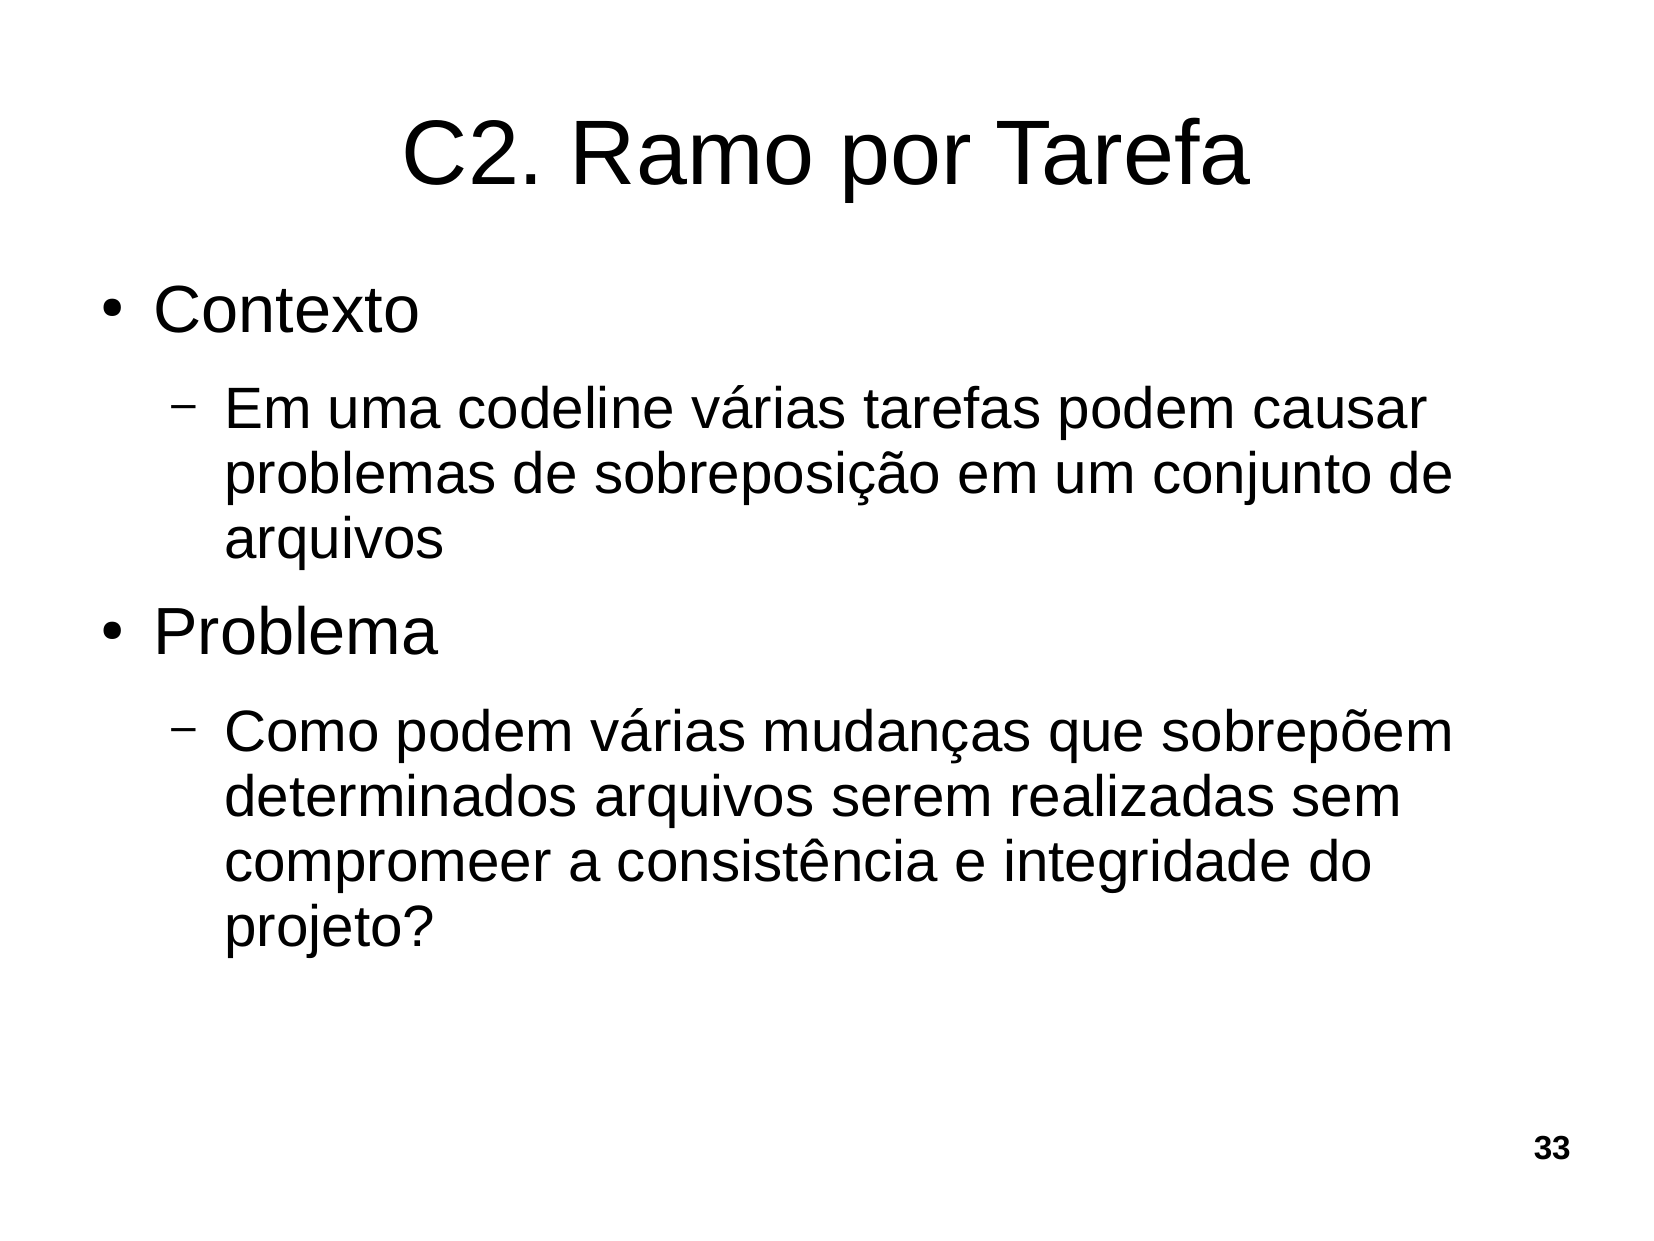

# C2. Ramo por Tarefa
Contexto
Em uma codeline várias tarefas podem causar problemas de sobreposição em um conjunto de arquivos
Problema
Como podem várias mudanças que sobrepõem determinados arquivos serem realizadas sem compromeer a consistência e integridade do projeto?
33